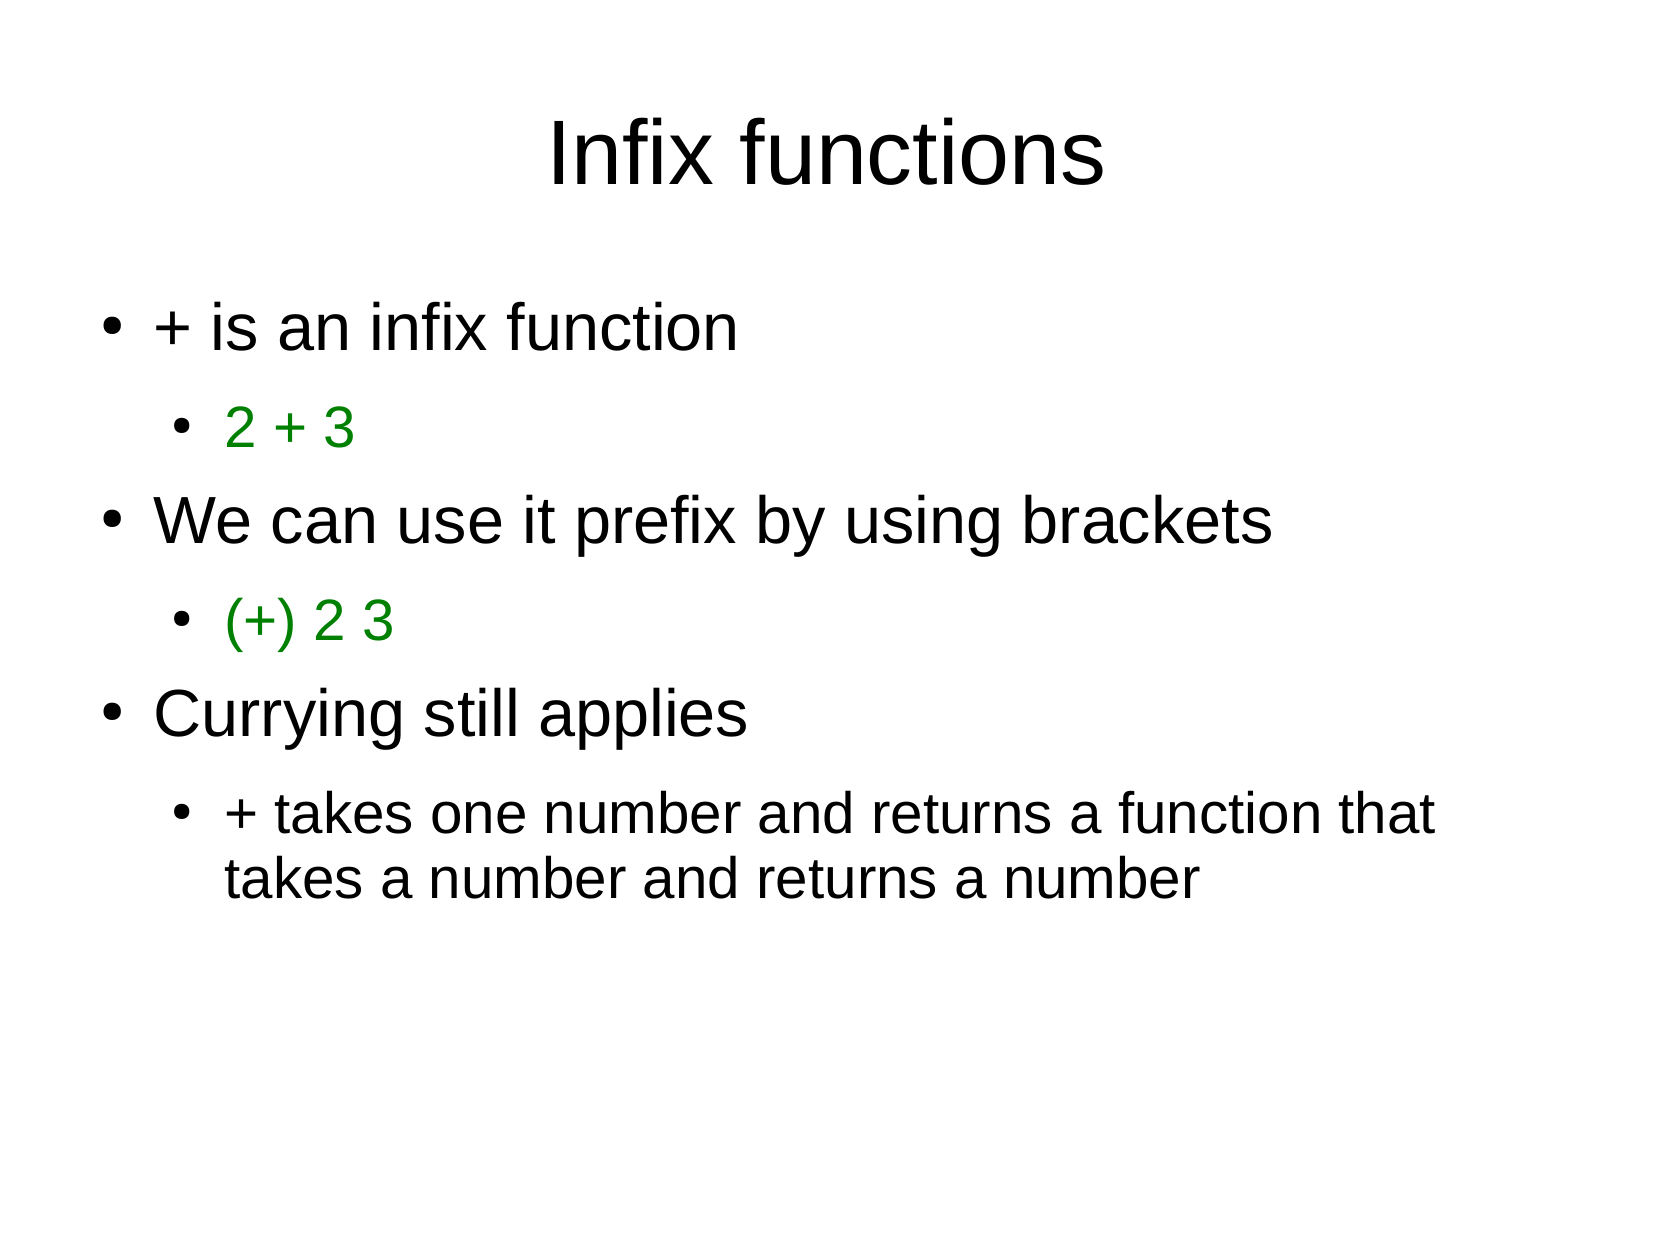

# Infix functions
+ is an infix function
2 + 3
We can use it prefix by using brackets
(+) 2 3
Currying still applies
+ takes one number and returns a function that takes a number and returns a number